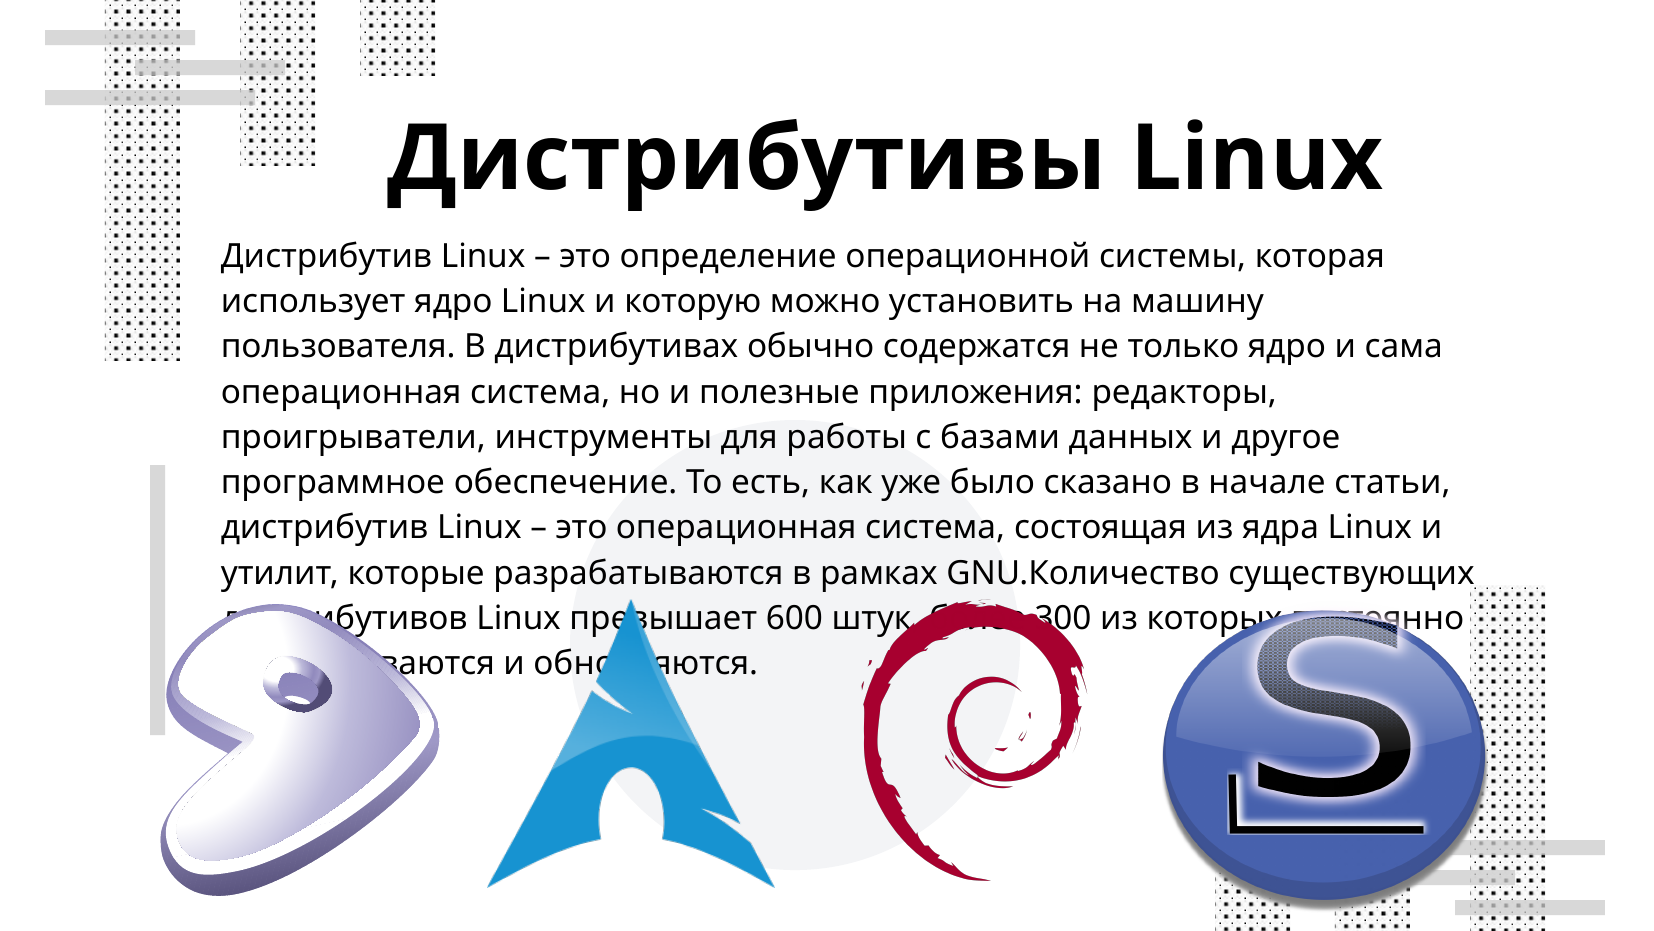

# Дистрибутивы Linux
Дистрибутив Linux – это определение операционной системы, которая использует ядро Linux и которую можно установить на машину пользователя. В дистрибутивах обычно содержатся не только ядро и сама операционная система, но и полезные приложения: редакторы, проигрыватели, инструменты для работы с базами данных и другое программное обеспечение. То есть, как уже было сказано в начале статьи, дистрибутив Linux – это операционная система, состоящая из ядра Linux и утилит, которые разрабатываются в рамках GNU.Количество существующих дистрибутивов Linux превышает 600 штук, более 300 из которых постоянно дорабатываются и обновляются.